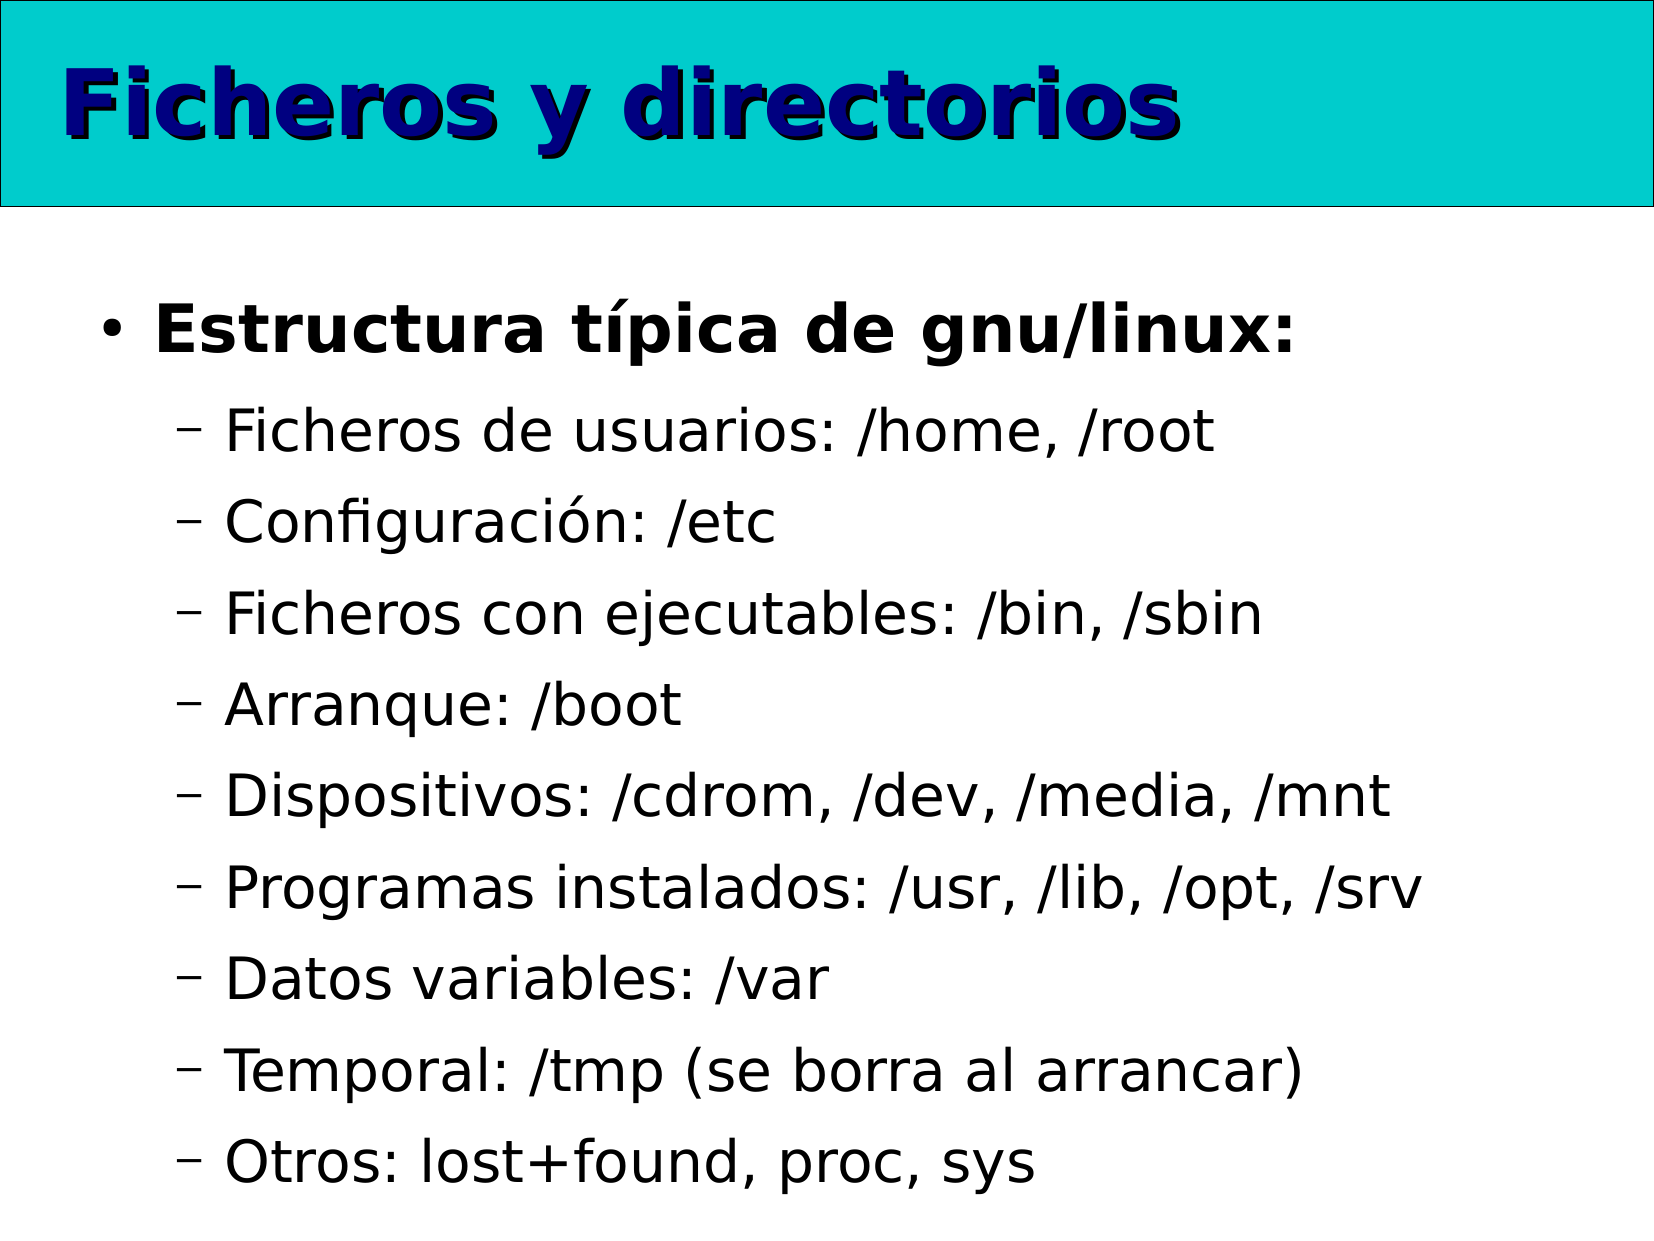

# Ficheros y directorios
Estructura típica de gnu/linux:
Ficheros de usuarios: /home, /root
Configuración: /etc
Ficheros con ejecutables: /bin, /sbin
Arranque: /boot
Dispositivos: /cdrom, /dev, /media, /mnt
Programas instalados: /usr, /lib, /opt, /srv
Datos variables: /var
Temporal: /tmp (se borra al arrancar)
Otros: lost+found, proc, sys